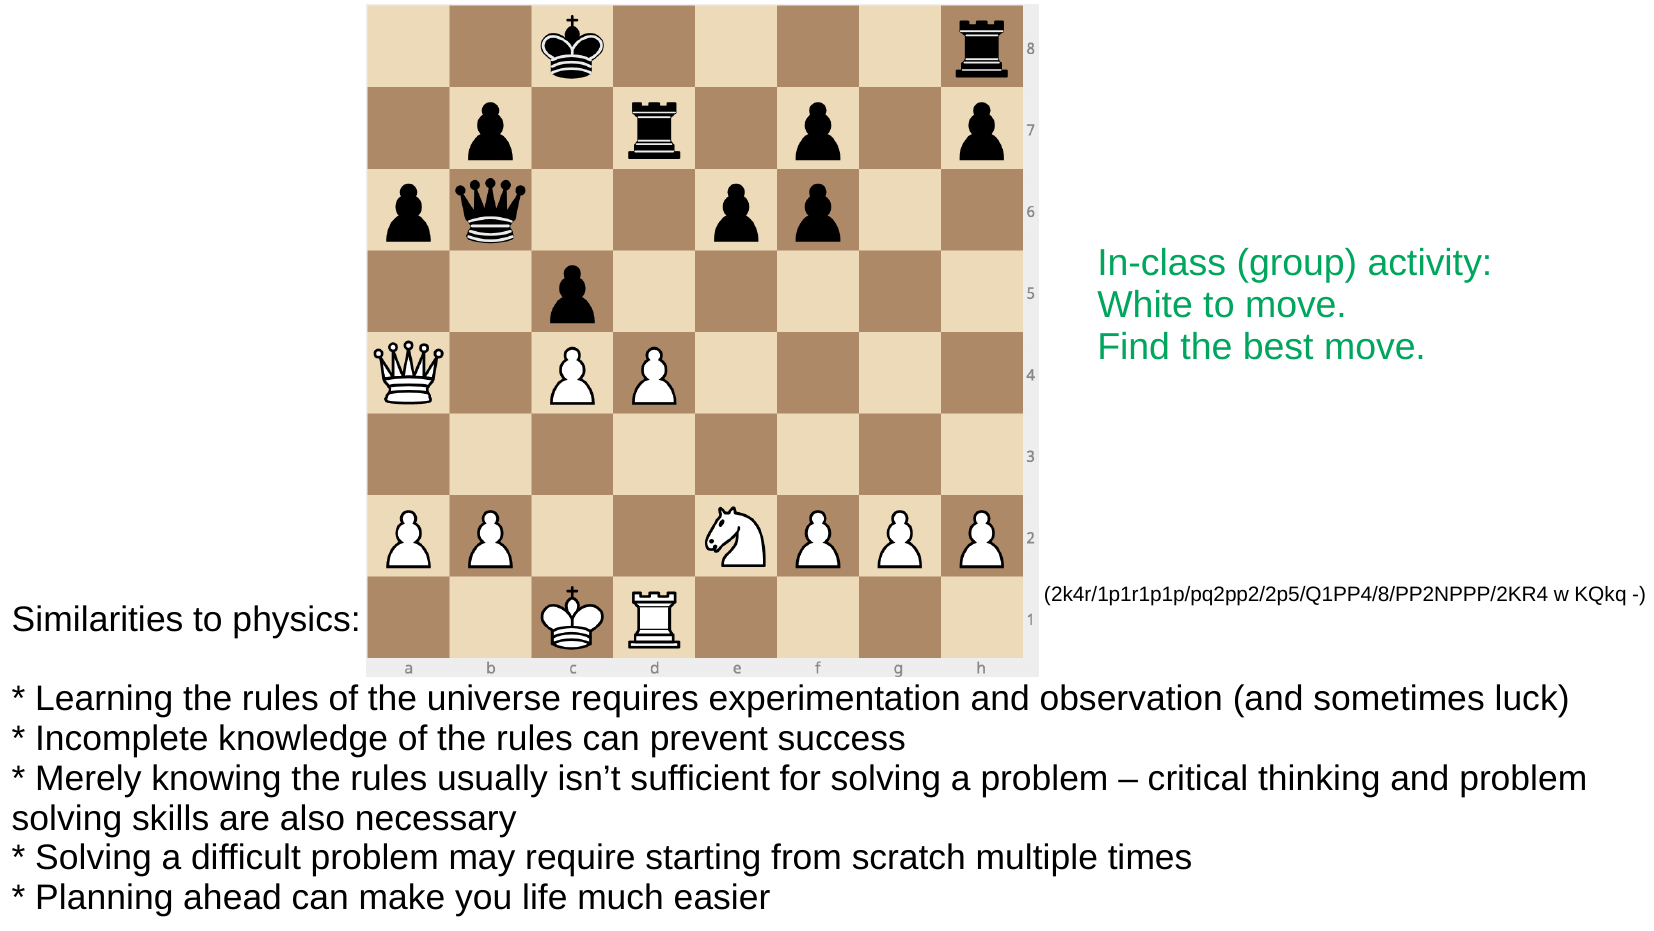

In-class (group) activity:
White to move.
Find the best move.
(2k4r/1p1r1p1p/pq2pp2/2p5/Q1PP4/8/PP2NPPP/2KR4 w KQkq -)
Similarities to physics:
* Learning the rules of the universe requires experimentation and observation (and sometimes luck)
* Incomplete knowledge of the rules can prevent success
* Merely knowing the rules usually isn’t sufficient for solving a problem – critical thinking and problem solving skills are also necessary
* Solving a difficult problem may require starting from scratch multiple times
* Planning ahead can make you life much easier